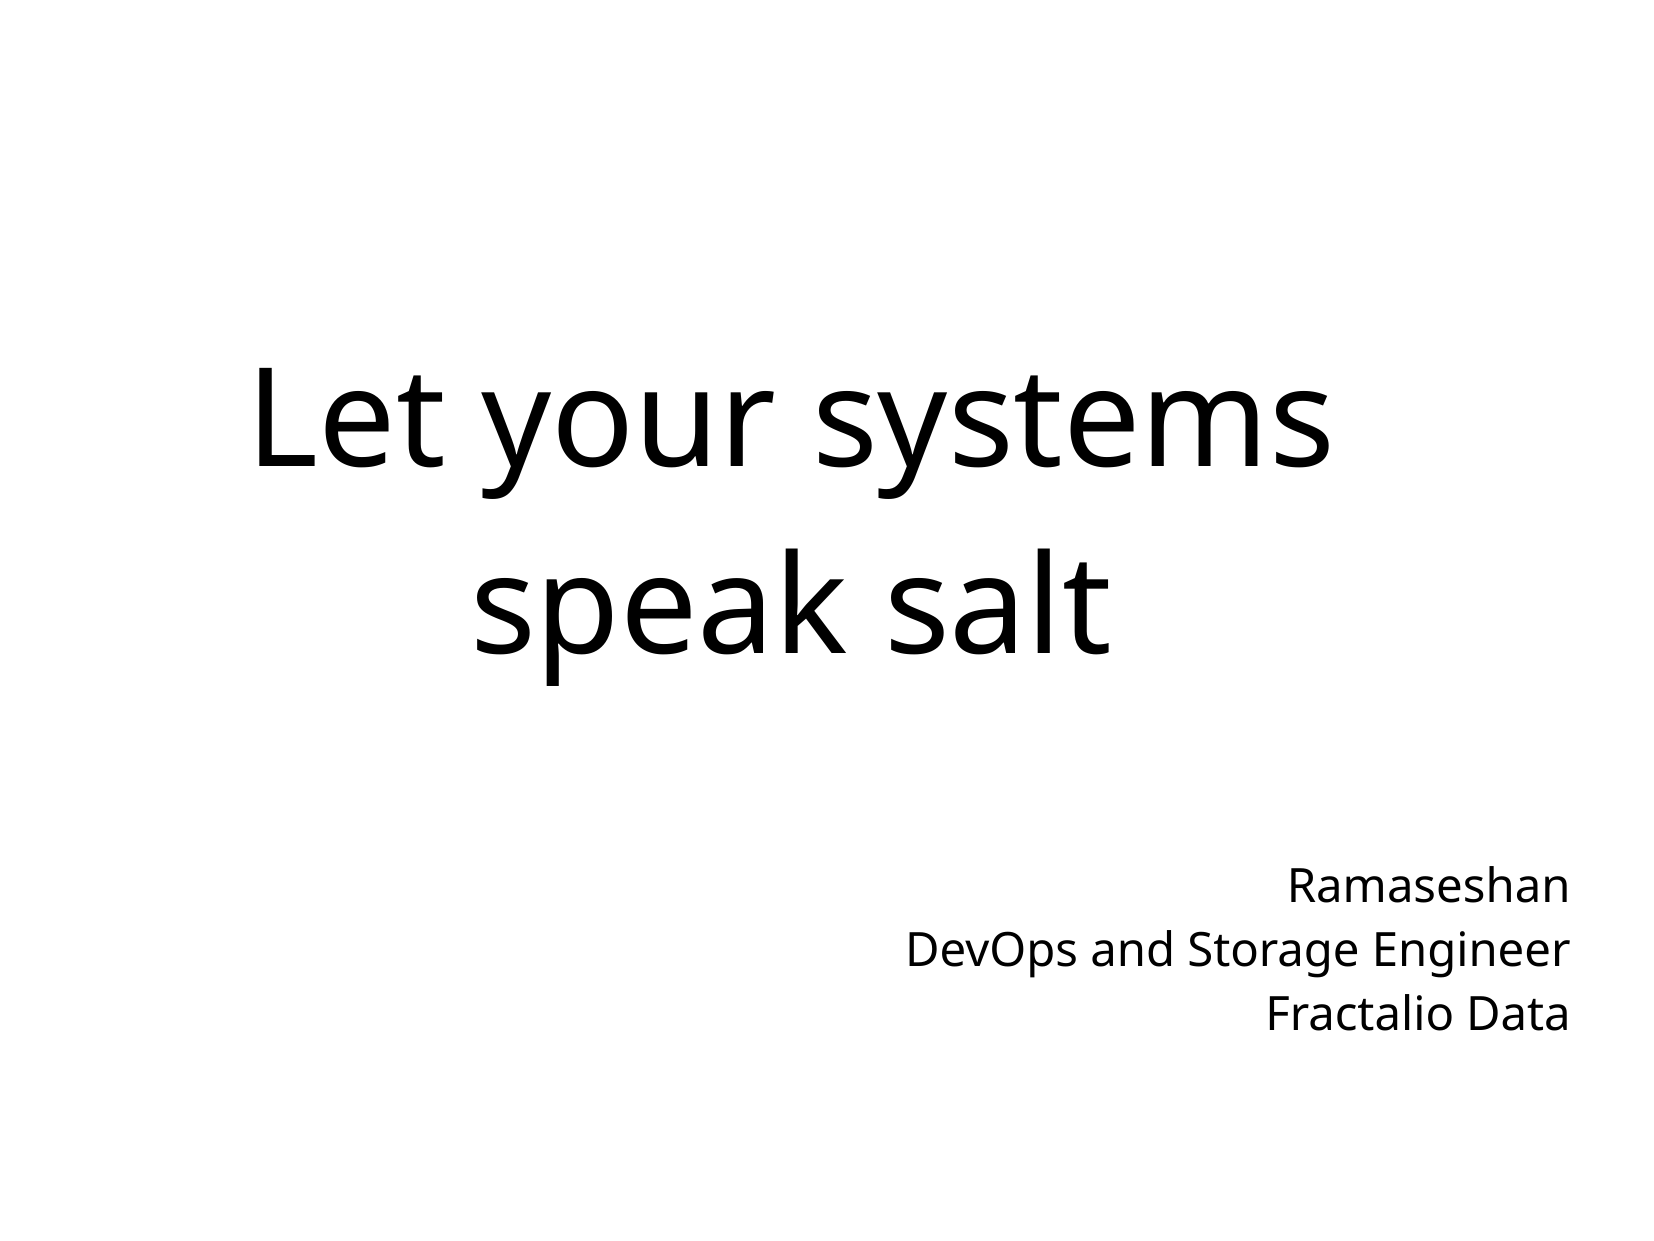

# Let your systems speak salt
Ramaseshan
DevOps and Storage Engineer
Fractalio Data